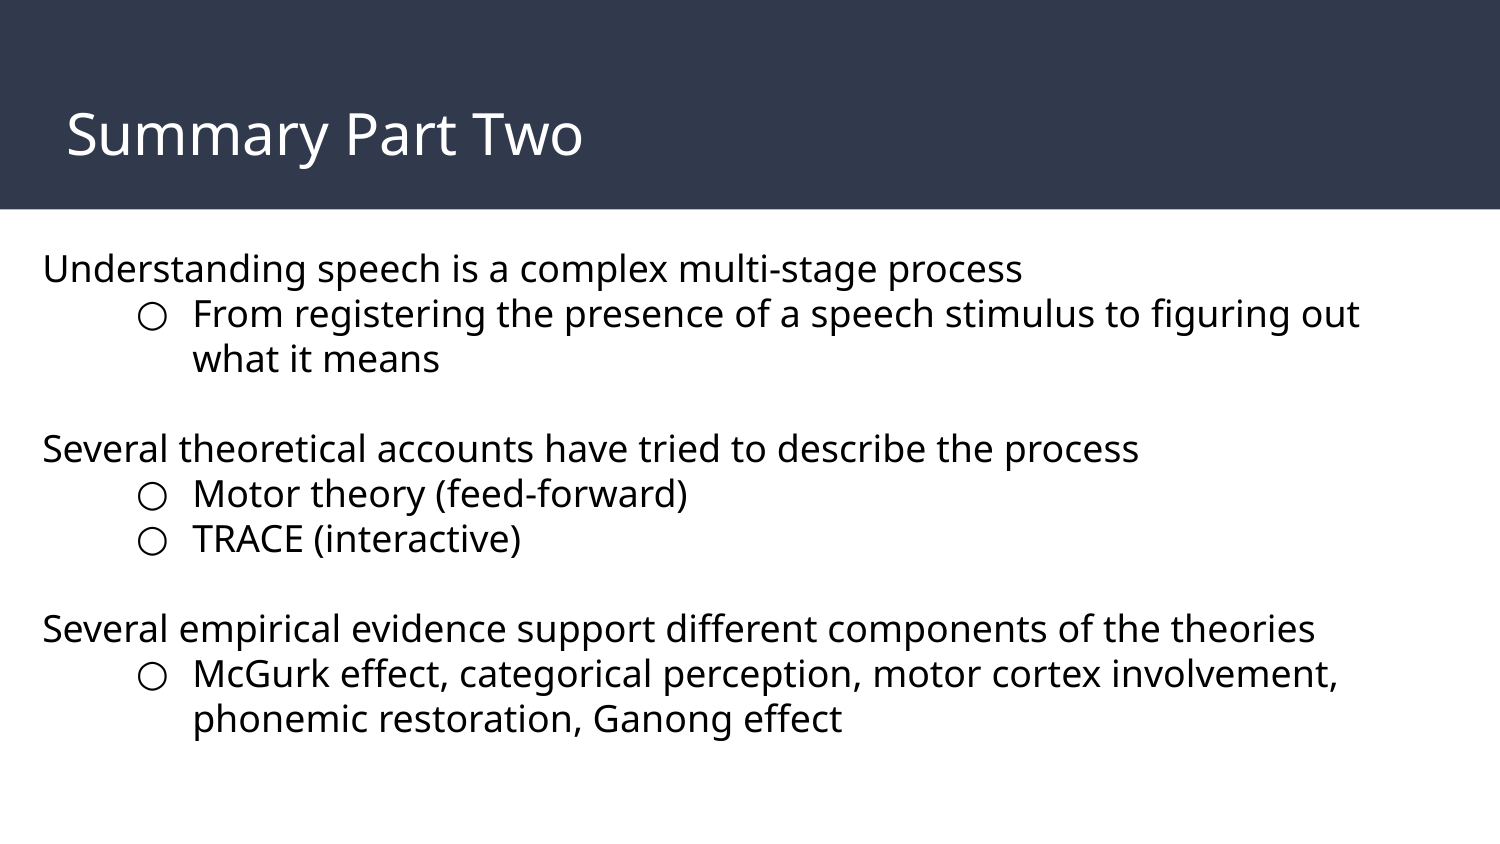

# Summary Part Two
Understanding speech is a complex multi-stage process
From registering the presence of a speech stimulus to figuring out what it means
Several theoretical accounts have tried to describe the process
Motor theory (feed-forward)
TRACE (interactive)
Several empirical evidence support different components of the theories
McGurk effect, categorical perception, motor cortex involvement, phonemic restoration, Ganong effect